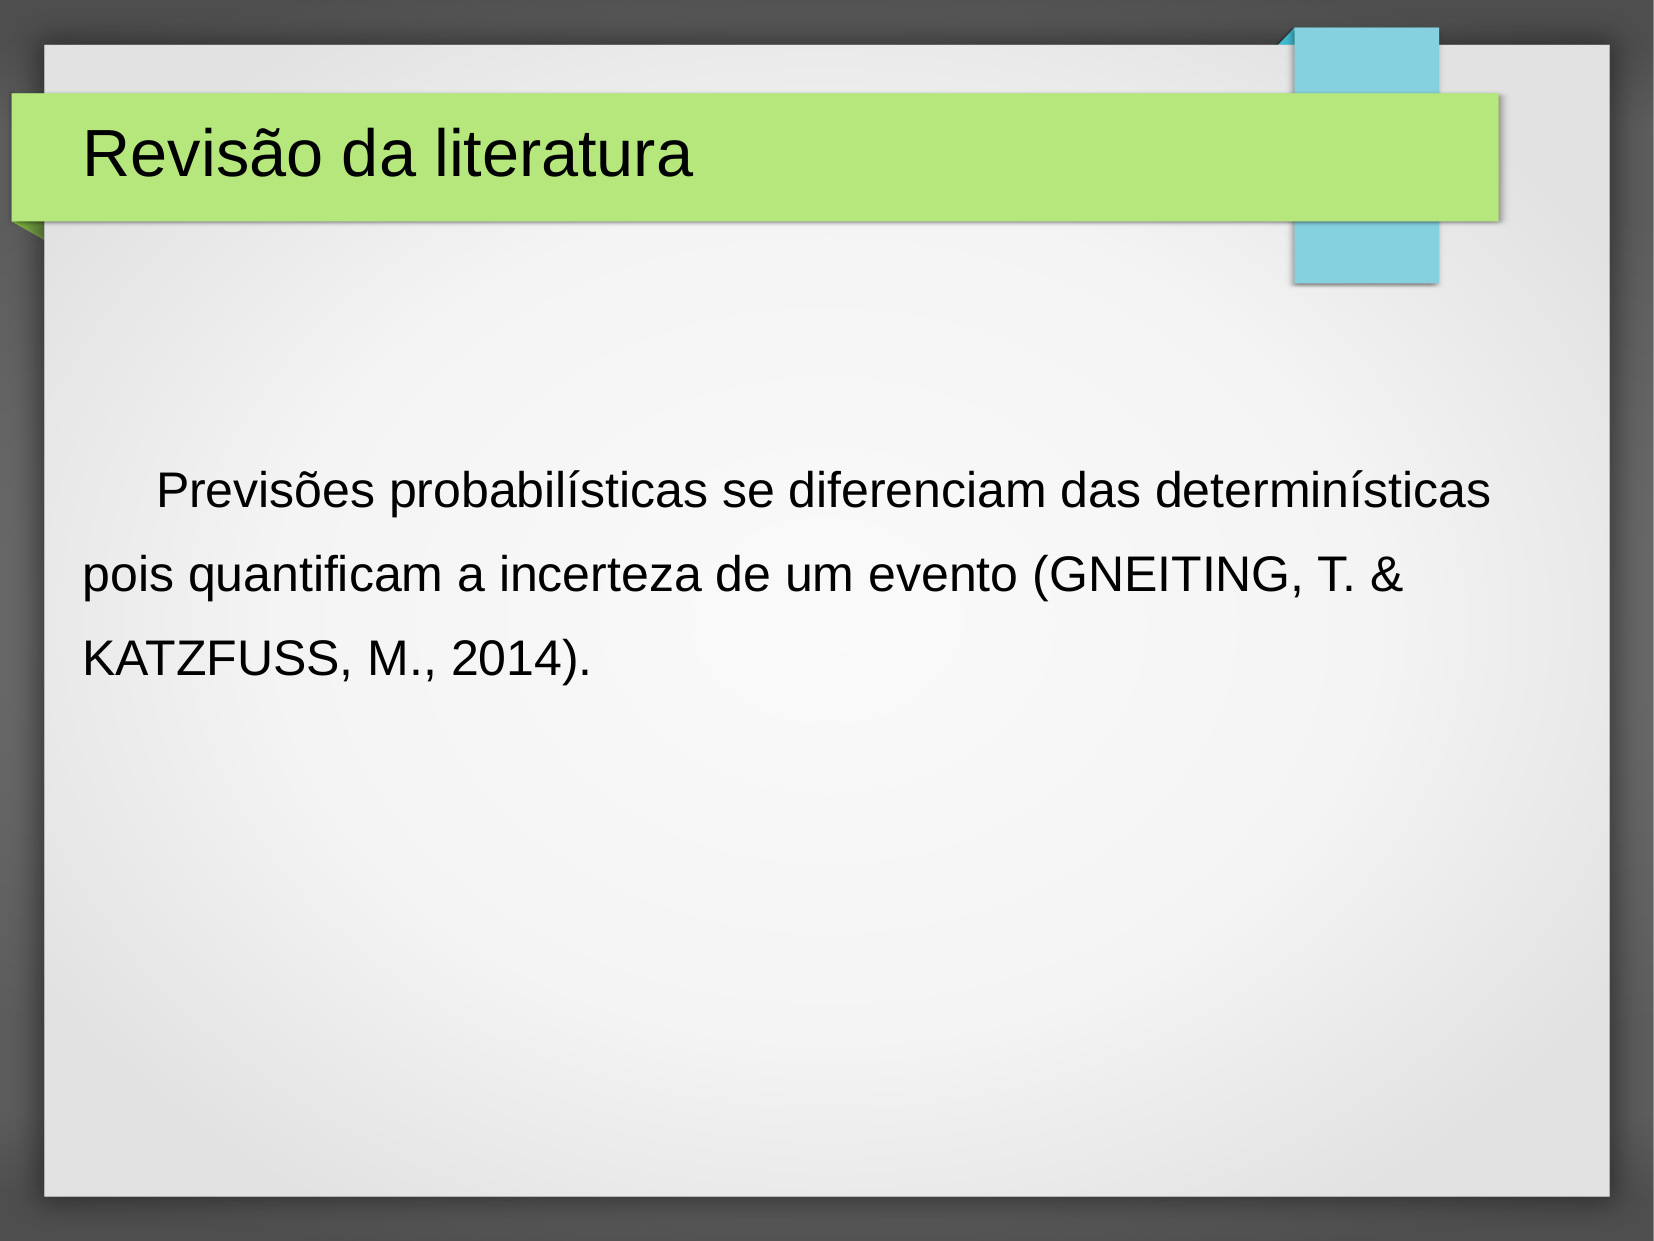

# Revisão da literatura
Previsões probabilísticas se diferenciam das determinísticas pois quantificam a incerteza de um evento (GNEITING, T. & KATZFUSS, M., 2014).